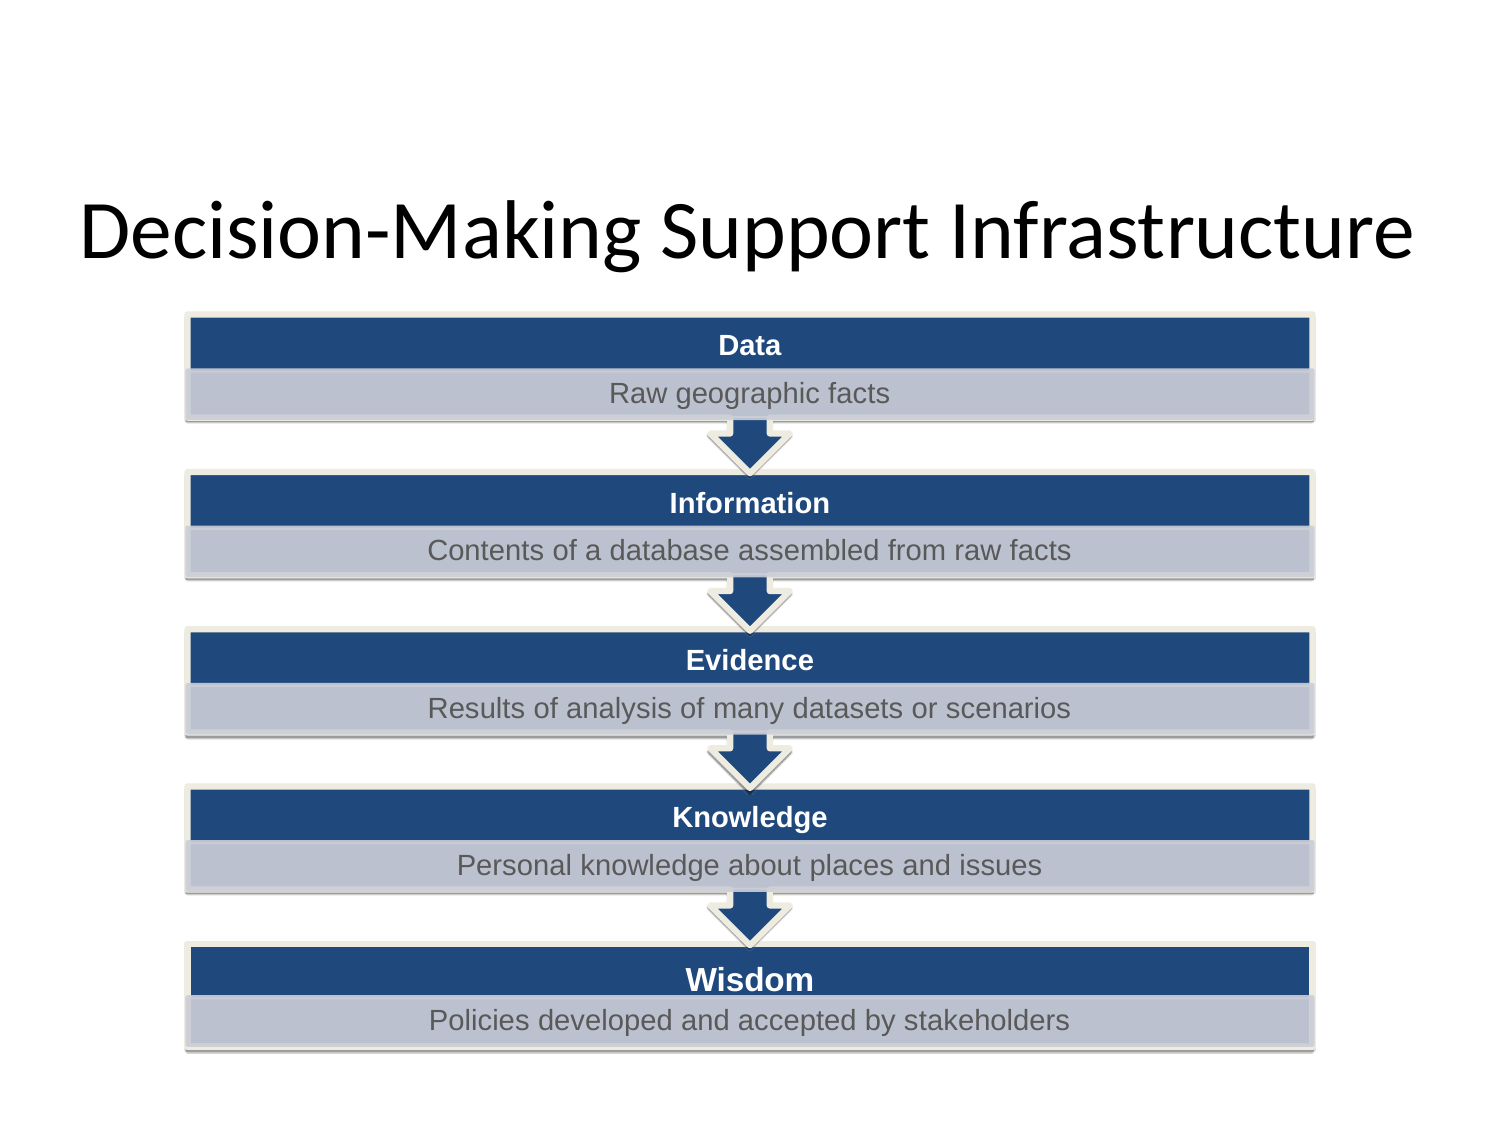

# Decision-Making Support Infrastructure
Data
Raw geographic facts
Information
Contents of a database assembled from raw facts
Evidence
Results of analysis of many datasets or scenarios
Knowledge
Personal knowledge about places and issues
Wisdom
Policies developed and accepted by stakeholders